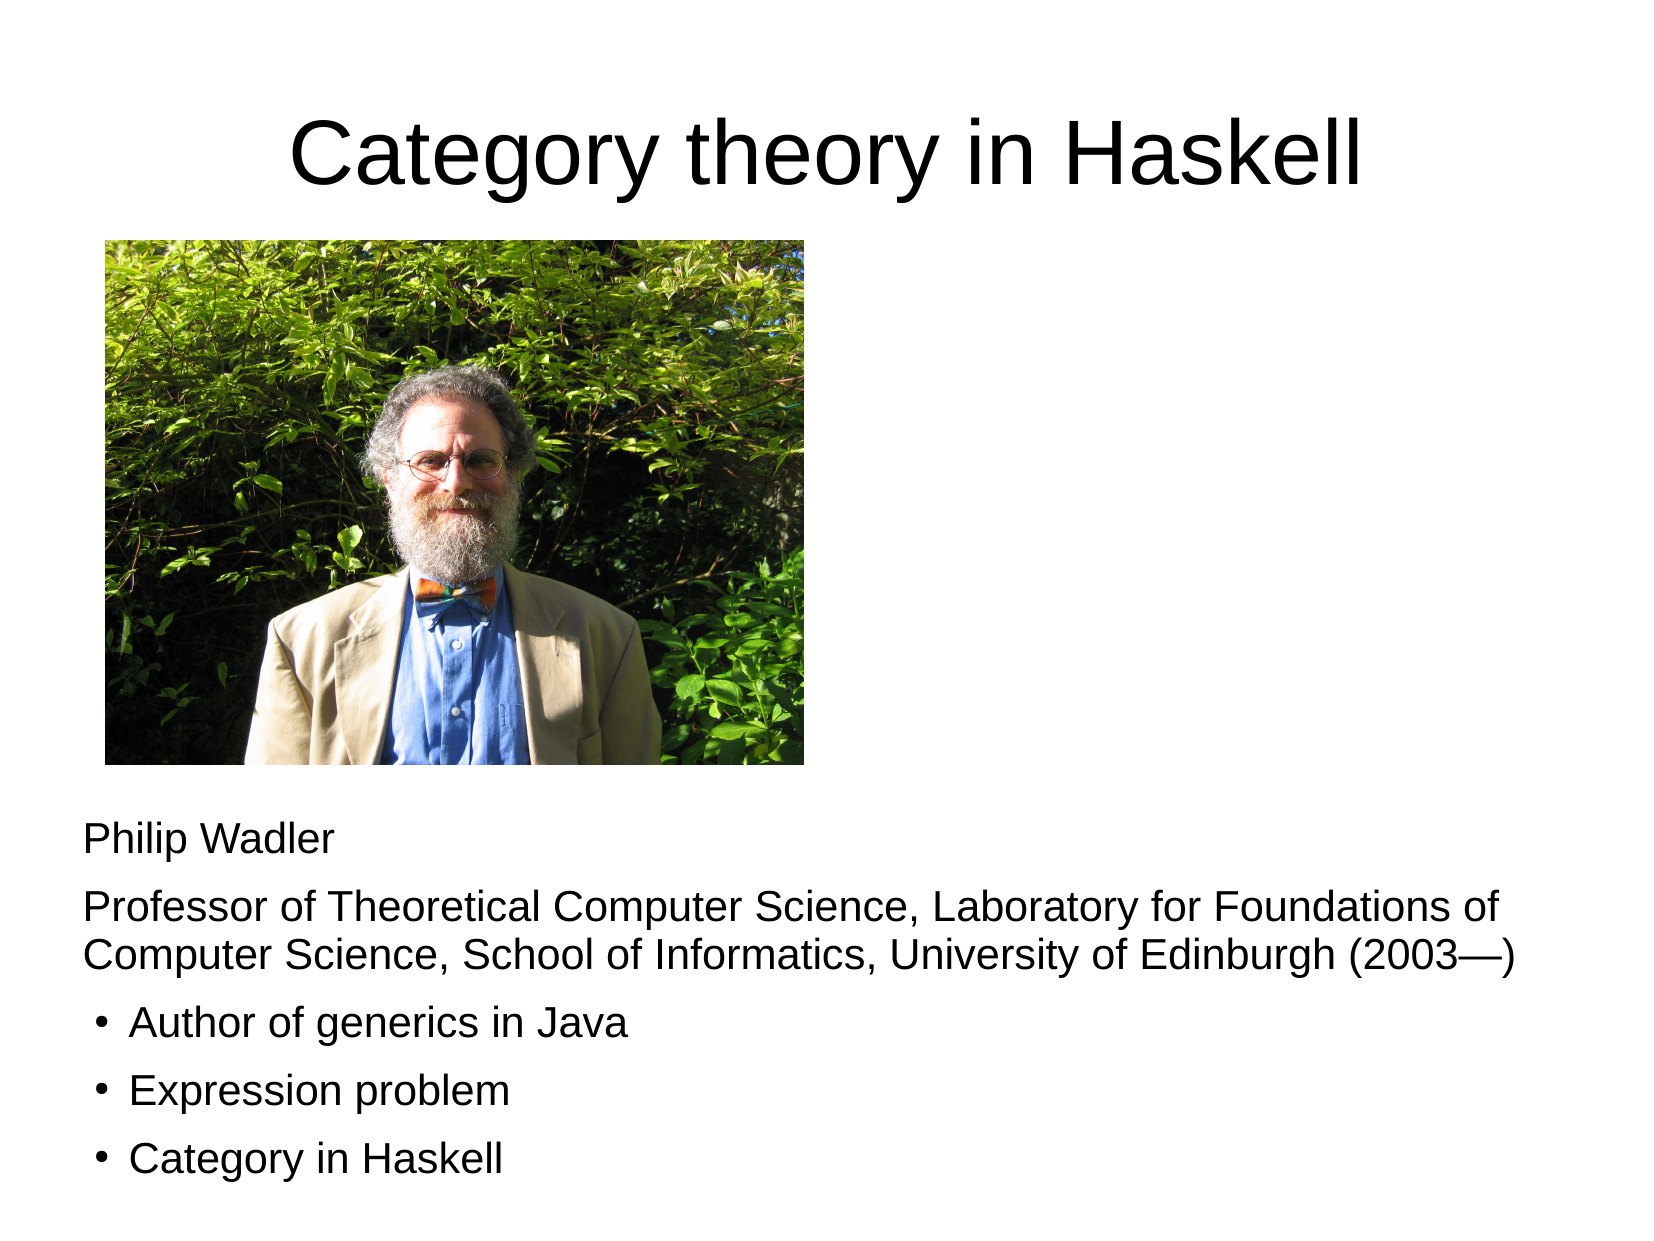

# Category theory in Haskell
Philip Wadler
Professor of Theoretical Computer Science, Laboratory for Foundations of Computer Science, School of Informatics, University of Edinburgh (2003—)
Author of generics in Java
Expression problem
Category in Haskell